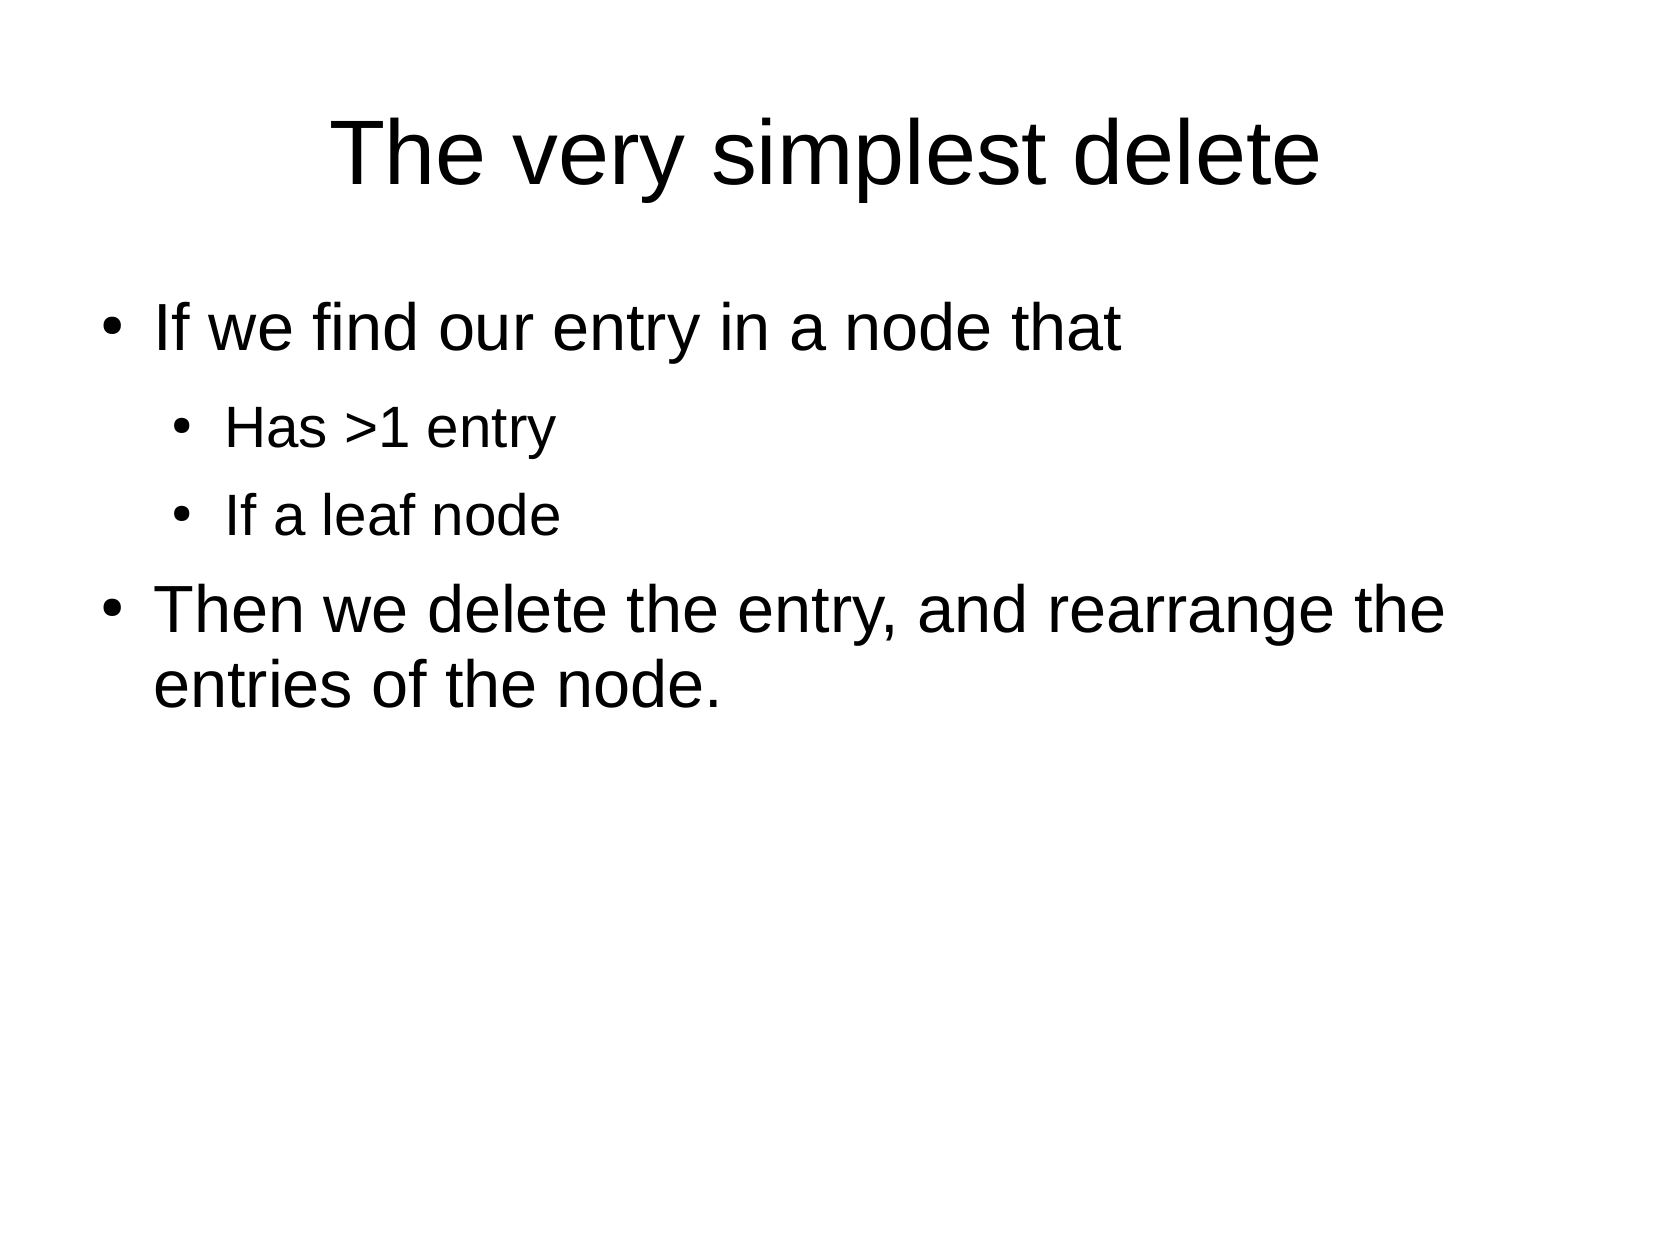

# The very simplest delete
If we find our entry in a node that
Has >1 entry
If a leaf node
Then we delete the entry, and rearrange the entries of the node.